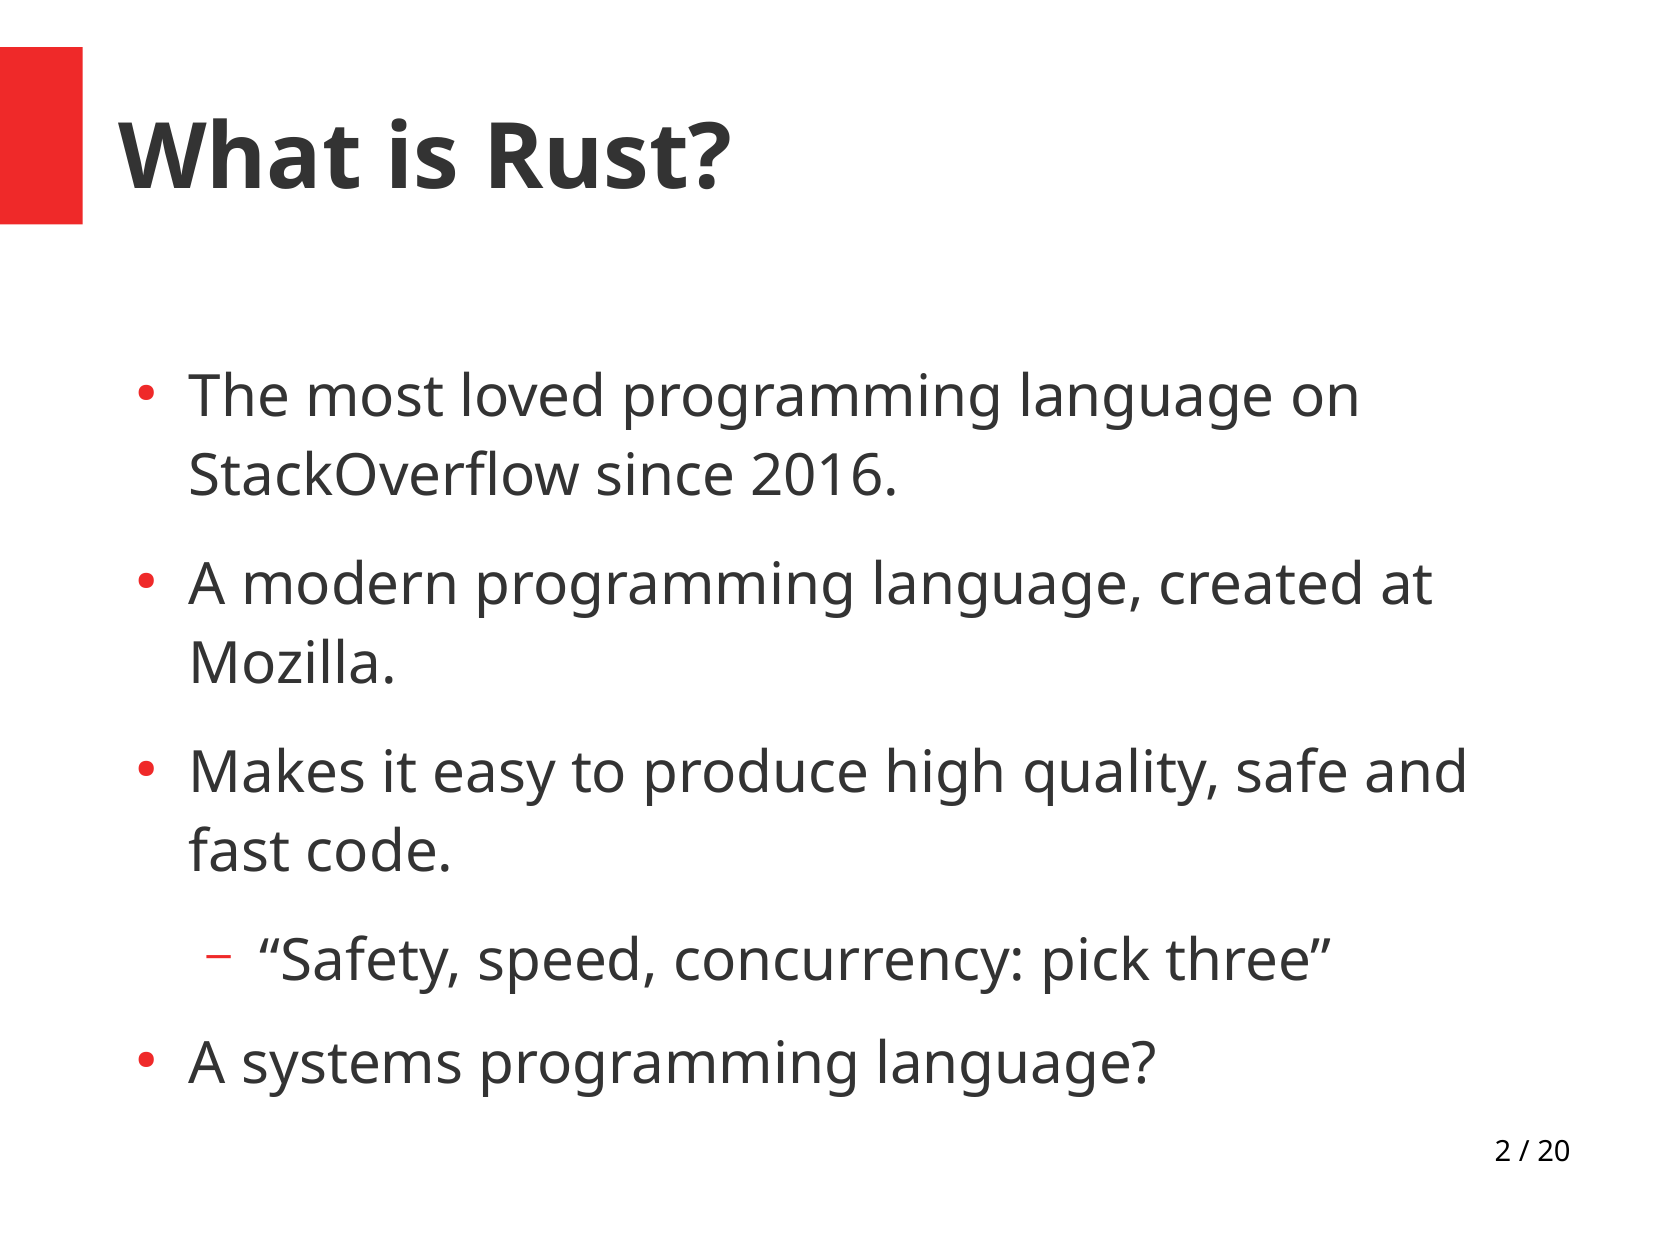

# What is Rust?
The most loved programming language on StackOverflow since 2016.
A modern programming language, created at Mozilla.
Makes it easy to produce high quality, safe and fast code.
“Safety, speed, concurrency: pick three”
A systems programming language?
2